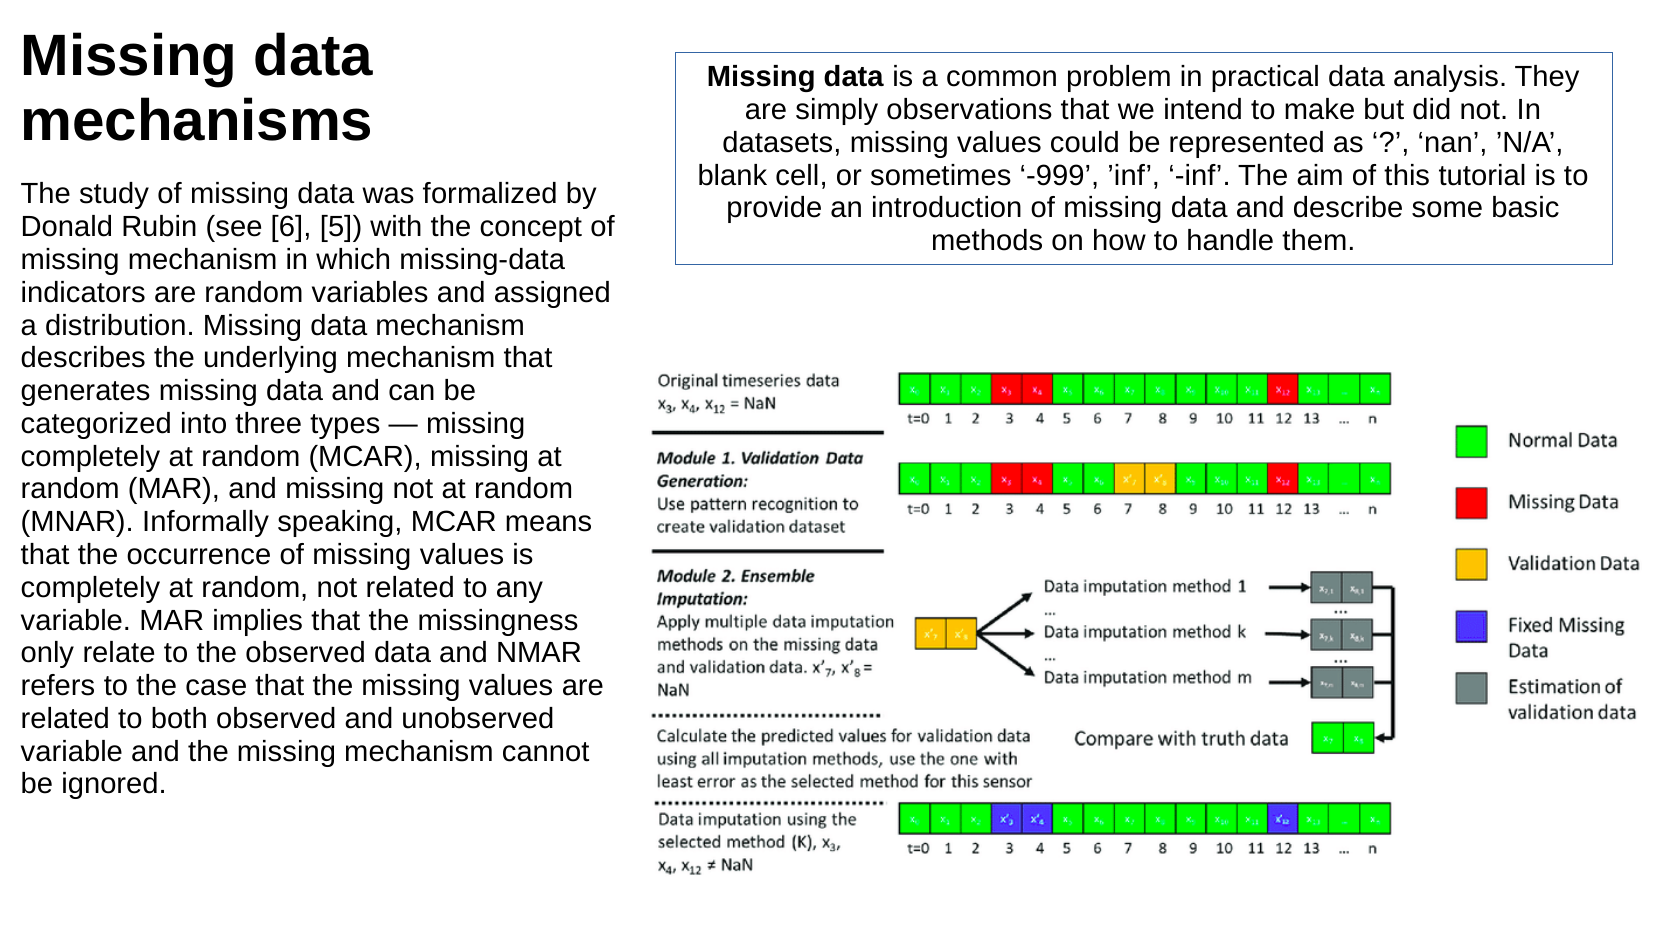

Missing data mechanisms
The study of missing data was formalized by Donald Rubin (see [6], [5]) with the concept of missing mechanism in which missing-data indicators are random variables and assigned a distribution. Missing data mechanism describes the underlying mechanism that generates missing data and can be categorized into three types — missing completely at random (MCAR), missing at random (MAR), and missing not at random (MNAR). Informally speaking, MCAR means that the occurrence of missing values is completely at random, not related to any variable. MAR implies that the missingness only relate to the observed data and NMAR refers to the case that the missing values are related to both observed and unobserved variable and the missing mechanism cannot be ignored.
Missing data is a common problem in practical data analysis. They are simply observations that we intend to make but did not. In datasets, missing values could be represented as ‘?’, ‘nan’, ’N/A’, blank cell, or sometimes ‘-999’, ’inf’, ‘-inf’. The aim of this tutorial is to provide an introduction of missing data and describe some basic methods on how to handle them.